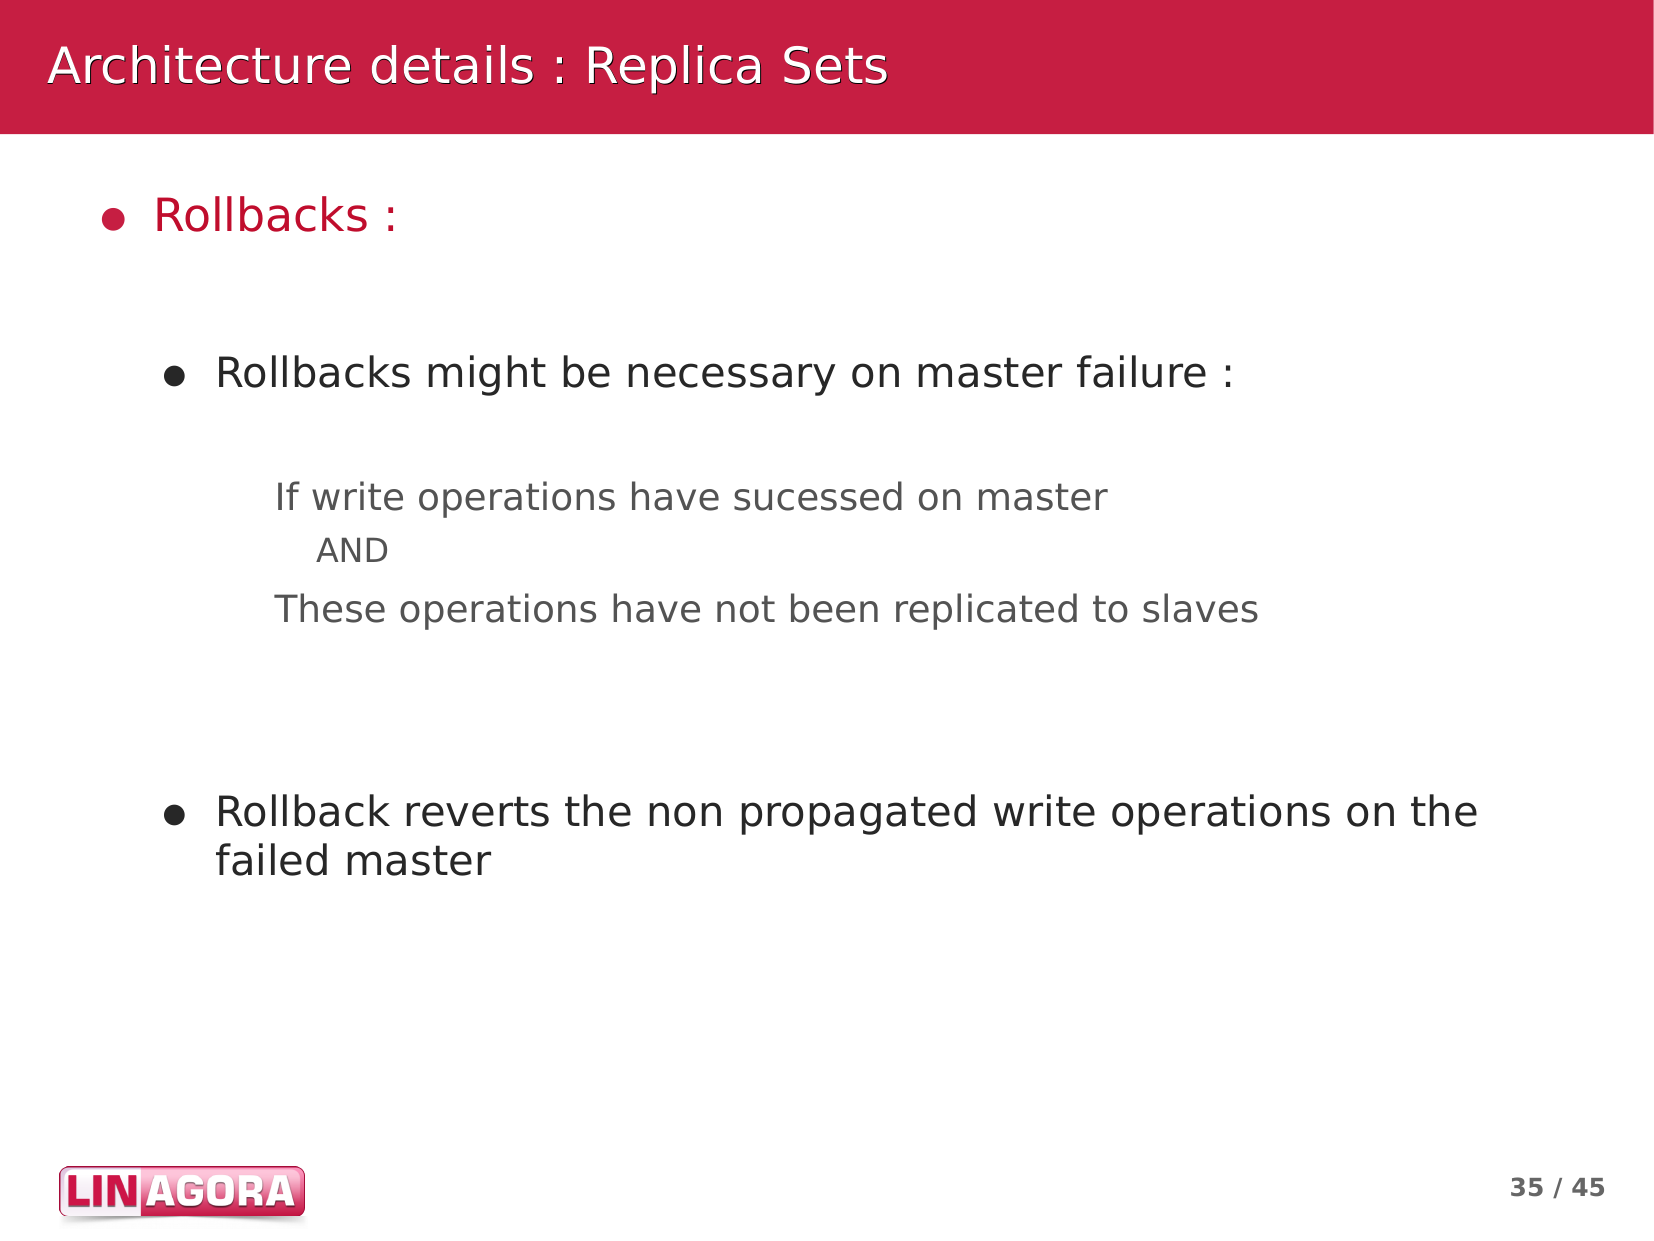

# Architecture details : Replica Sets
Rollbacks :
Rollbacks might be necessary on master failure :
If write operations have sucessed on master
AND
These operations have not been replicated to slaves
Rollback reverts the non propagated write operations on the failed master